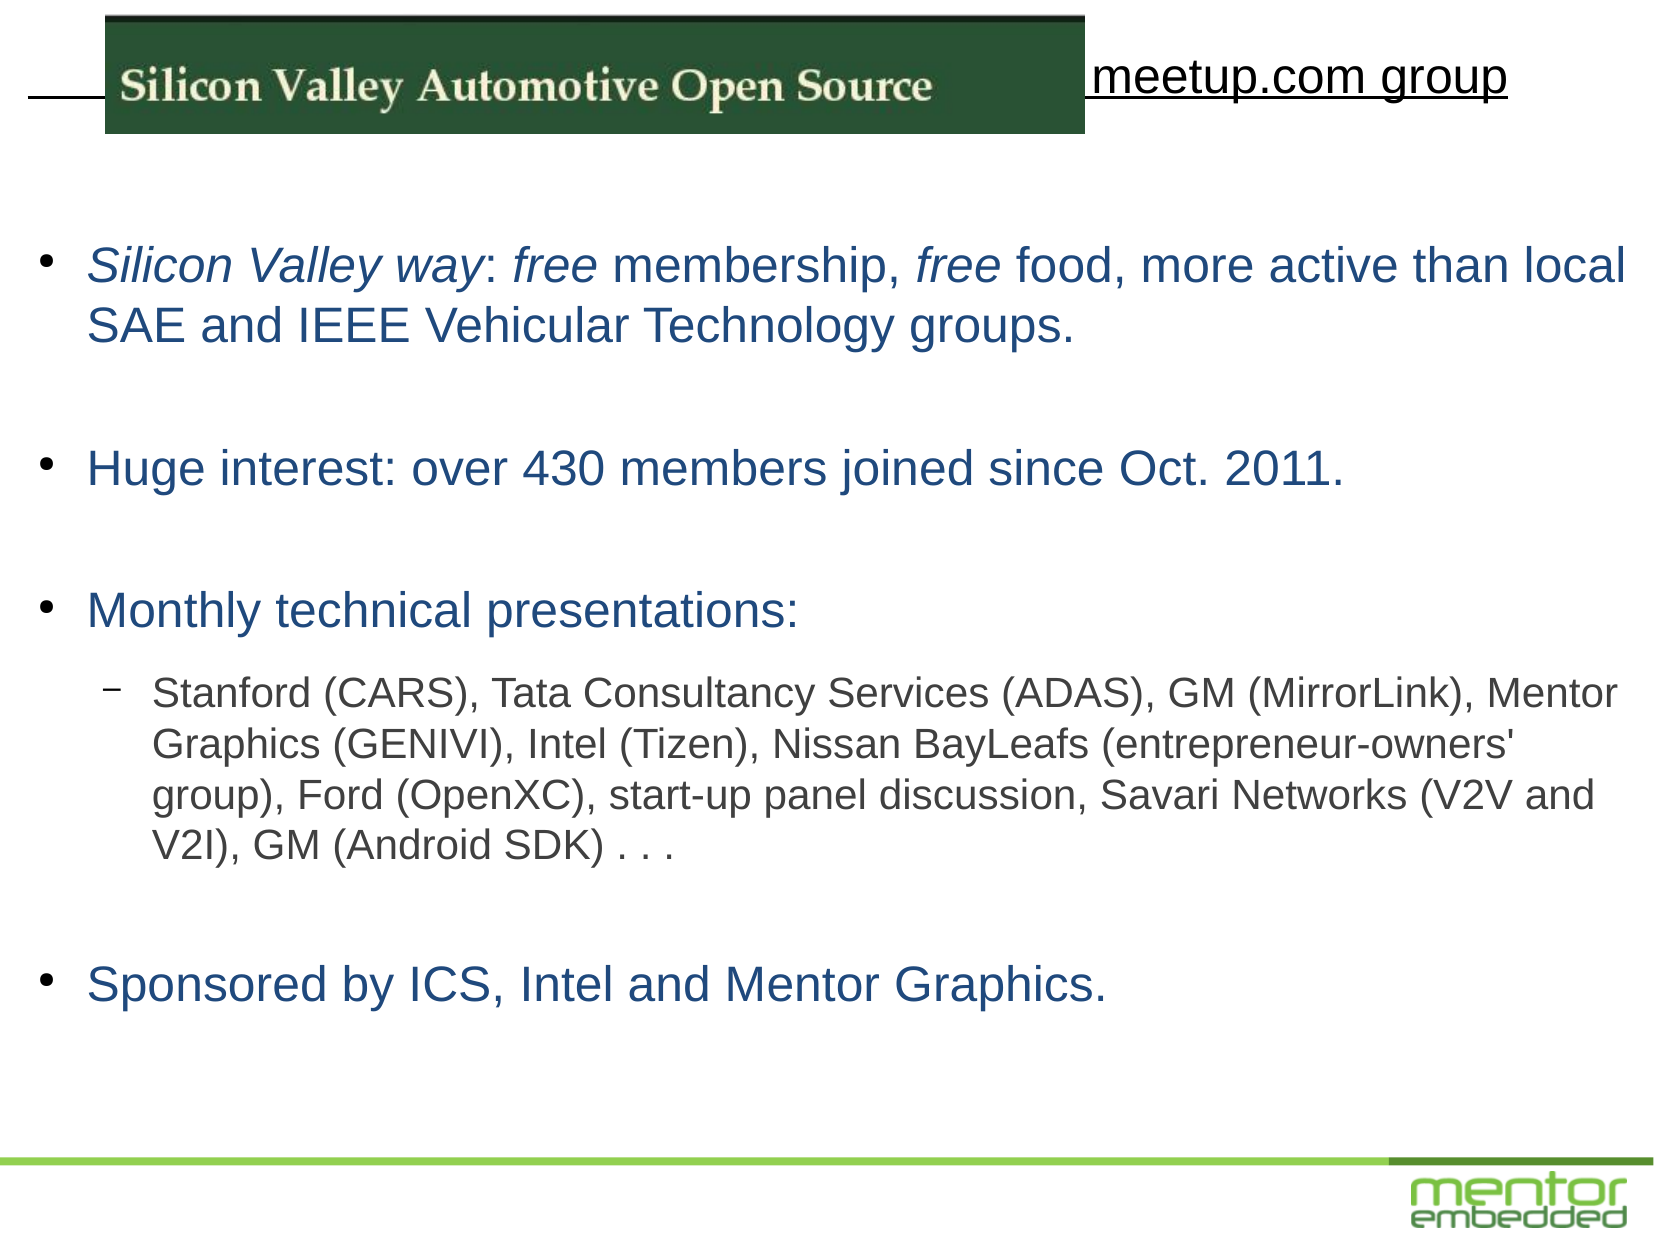

meetup.com group
# Silicon Valley way: free membership, free food, more active than local SAE and IEEE Vehicular Technology groups.
Huge interest: over 430 members joined since Oct. 2011.
Monthly technical presentations:
Stanford (CARS), Tata Consultancy Services (ADAS), GM (MirrorLink), Mentor Graphics (GENIVI), Intel (Tizen), Nissan BayLeafs (entrepreneur-owners' group), Ford (OpenXC), start-up panel discussion, Savari Networks (V2V and V2I), GM (Android SDK) . . .
Sponsored by ICS, Intel and Mentor Graphics.